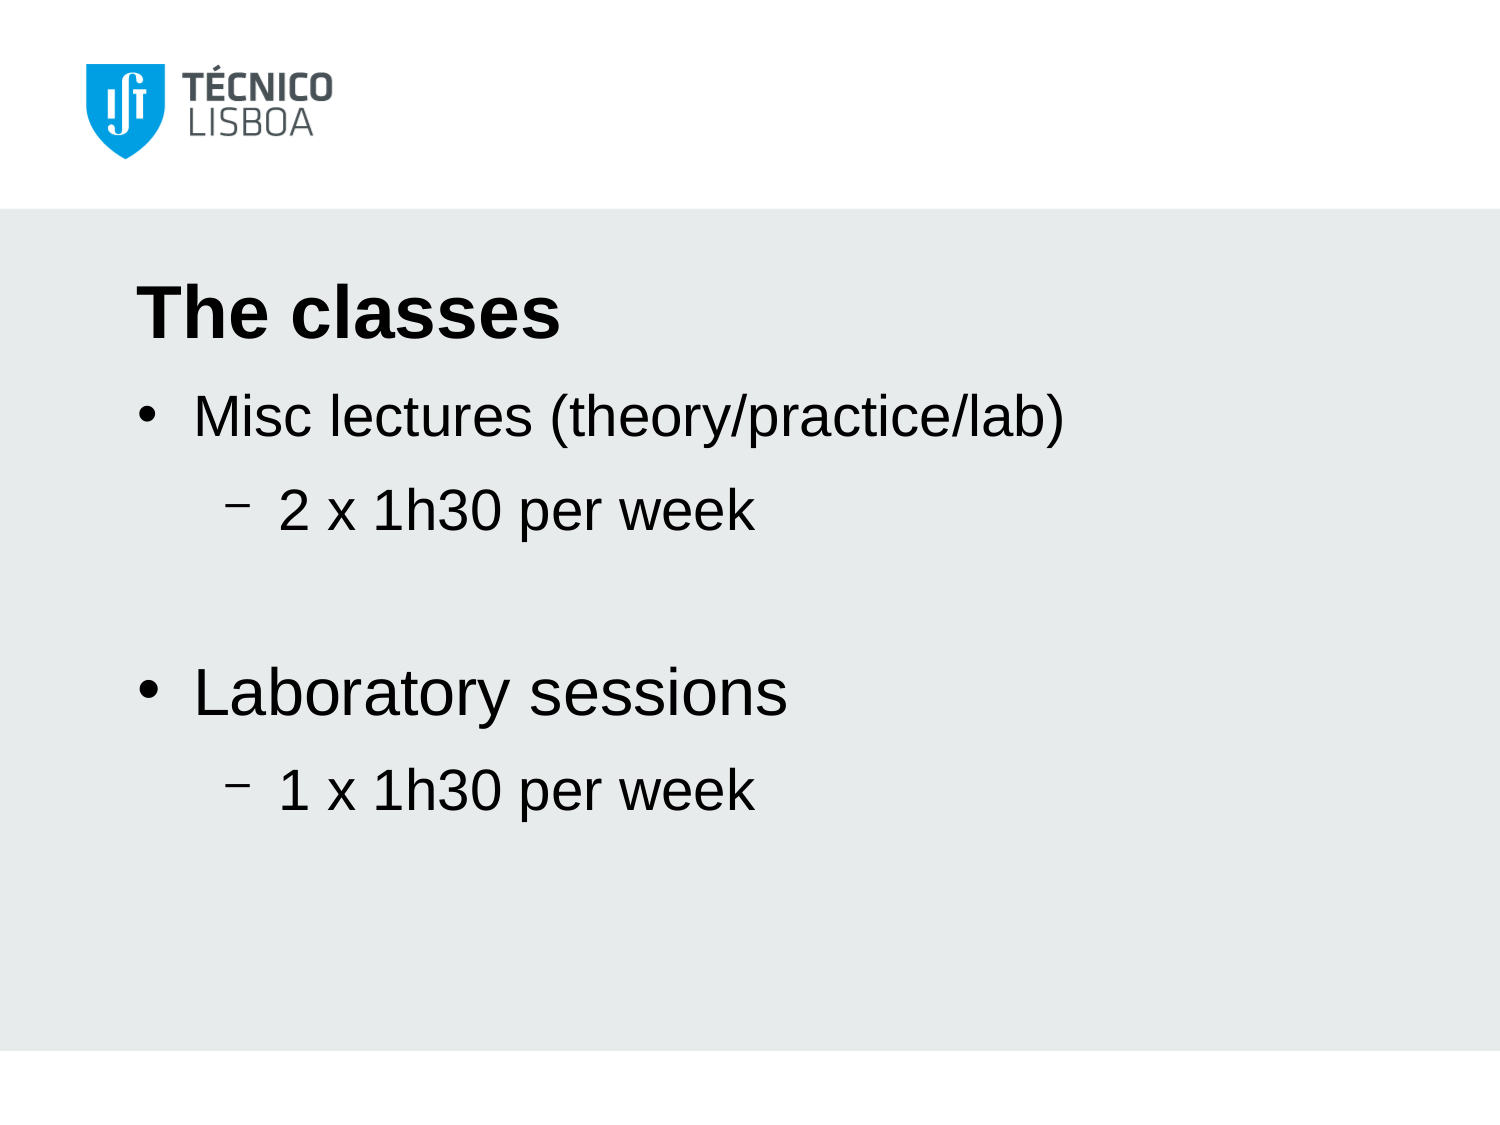

# The classes
Misc lectures (theory/practice/lab)
2 x 1h30 per week
Laboratory sessions
1 x 1h30 per week